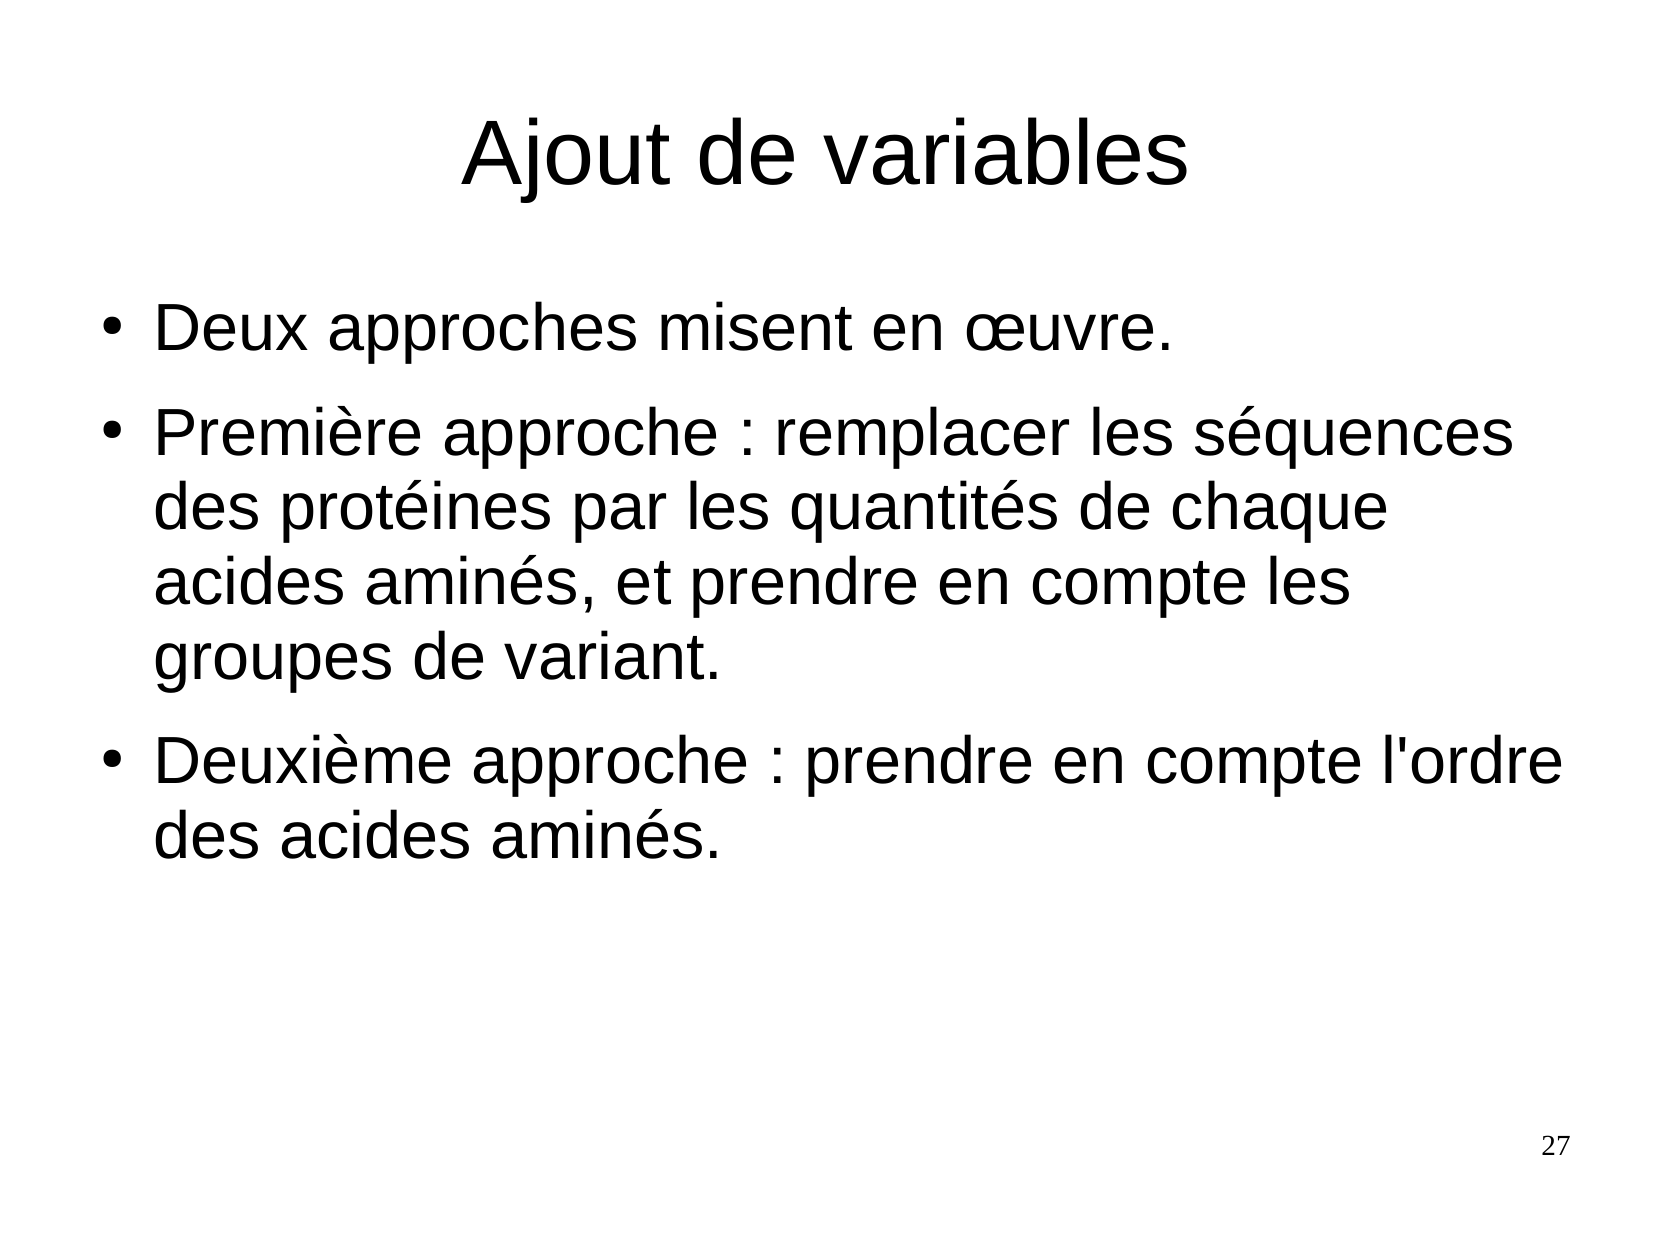

# Ajout de variables
Deux approches misent en œuvre.
Première approche : remplacer les séquences des protéines par les quantités de chaque acides aminés, et prendre en compte les groupes de variant.
Deuxième approche : prendre en compte l'ordre des acides aminés.
27